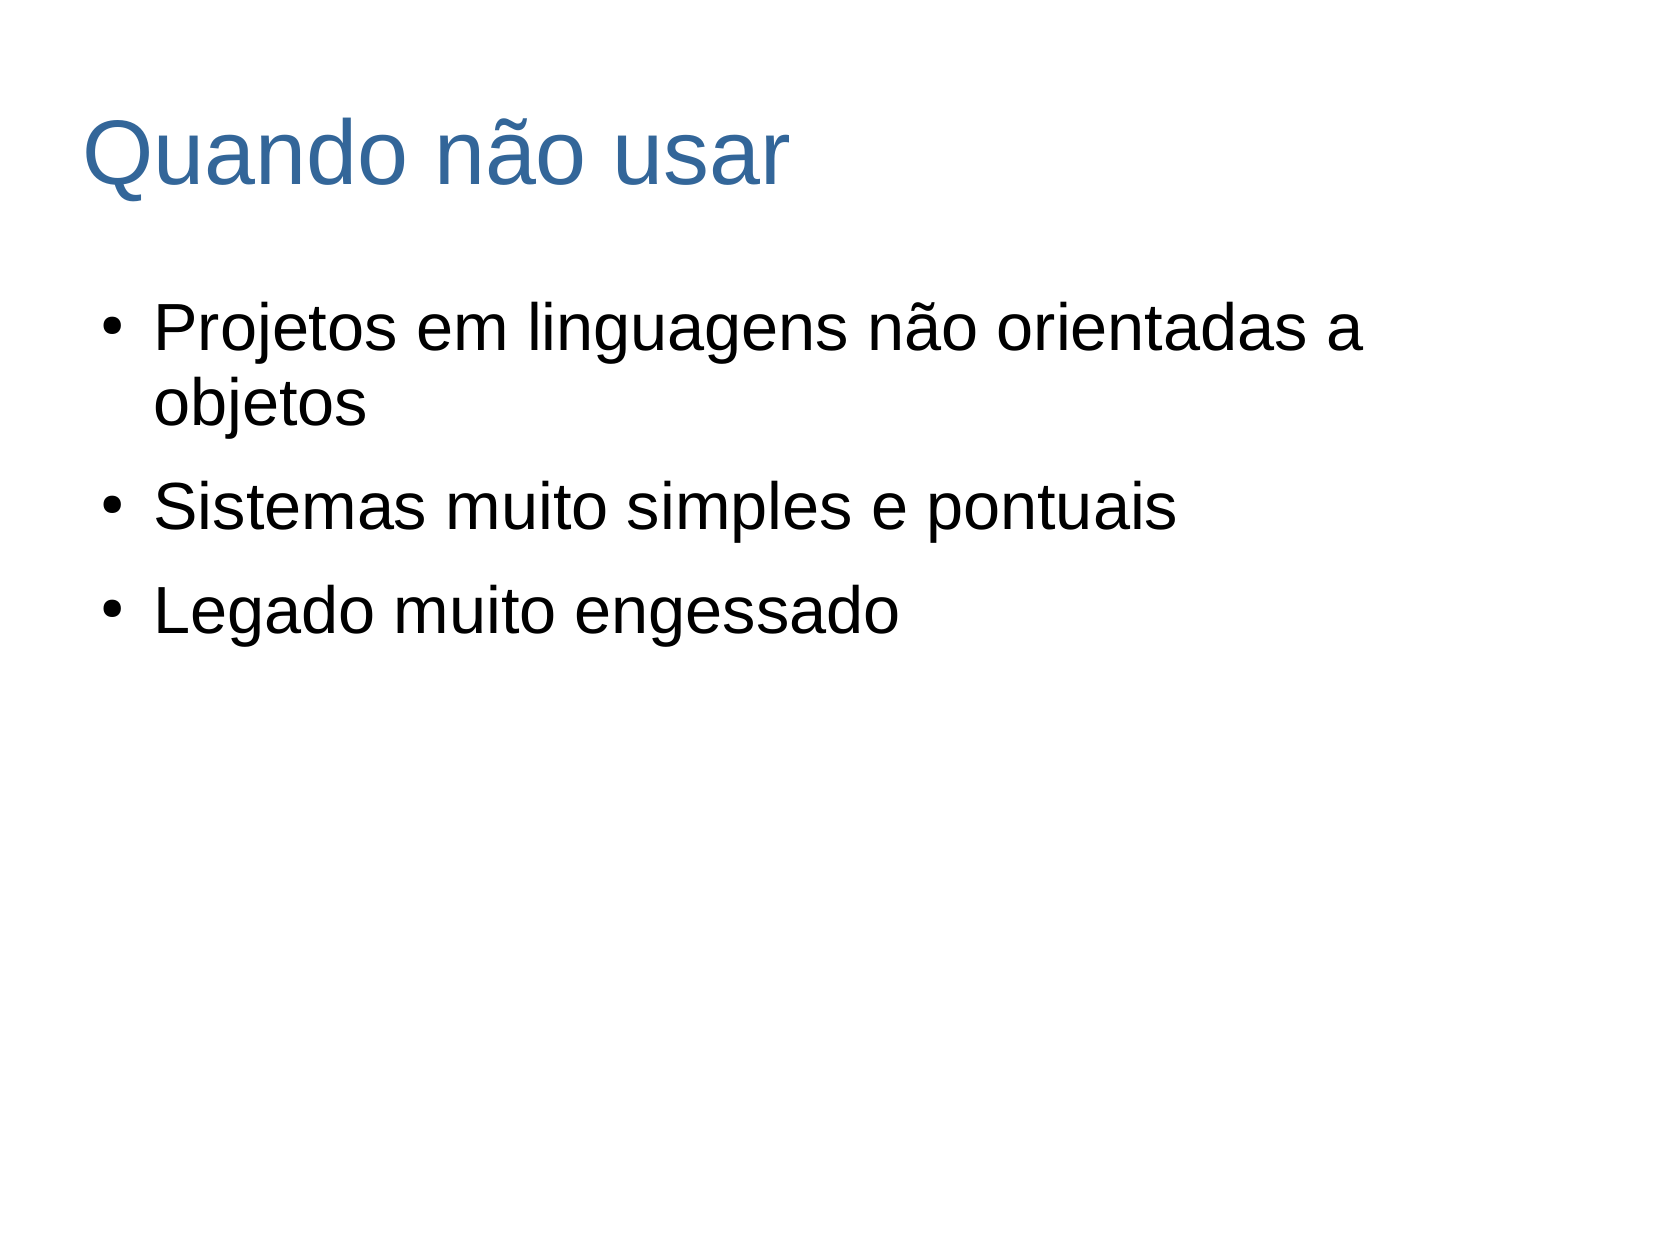

# Quando não usar
Projetos em linguagens não orientadas a objetos
Sistemas muito simples e pontuais
Legado muito engessado